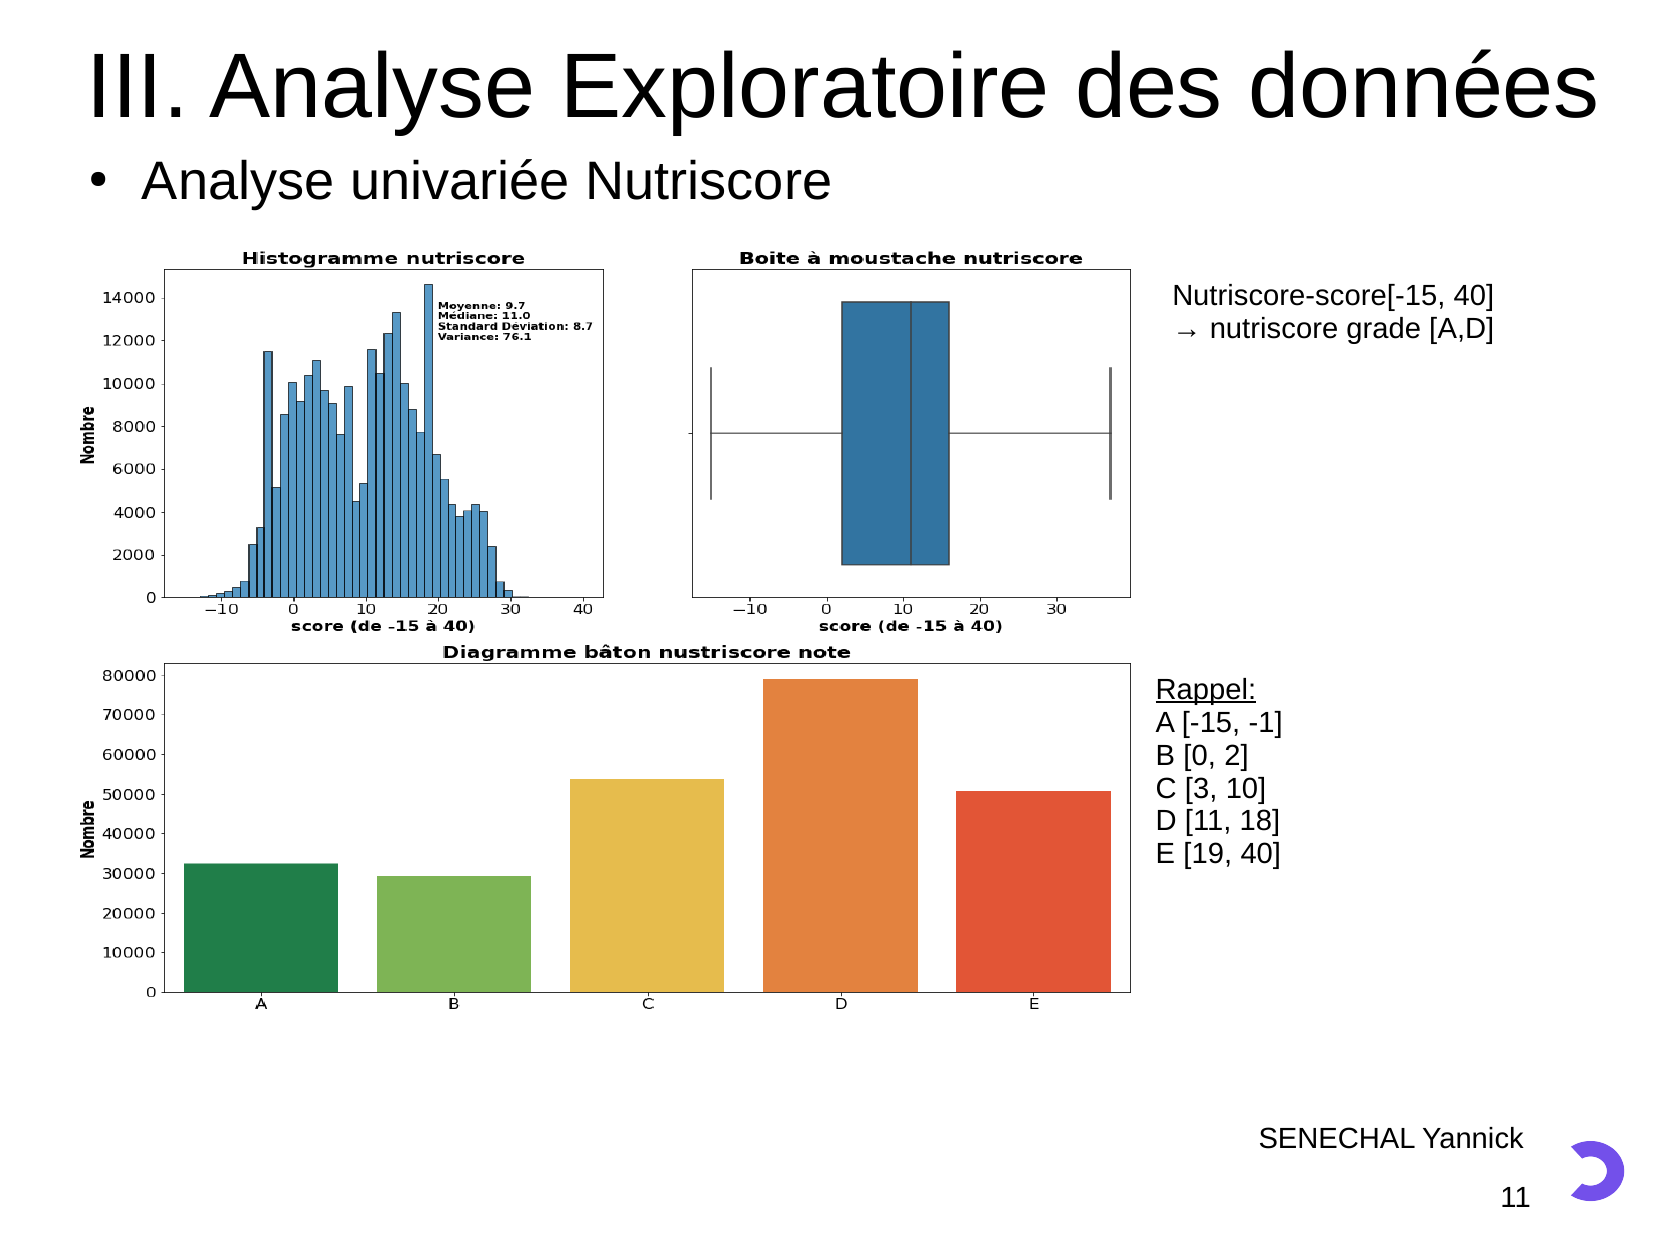

# III. Analyse Exploratoire des données
Analyse univariée Nutriscore
Nutriscore-score[-15, 40] → nutriscore grade [A,D]
Rappel:
A [-15, -1]
B [0, 2]
C [3, 10]
D [11, 18]
E [19, 40]
SENECHAL Yannick
11